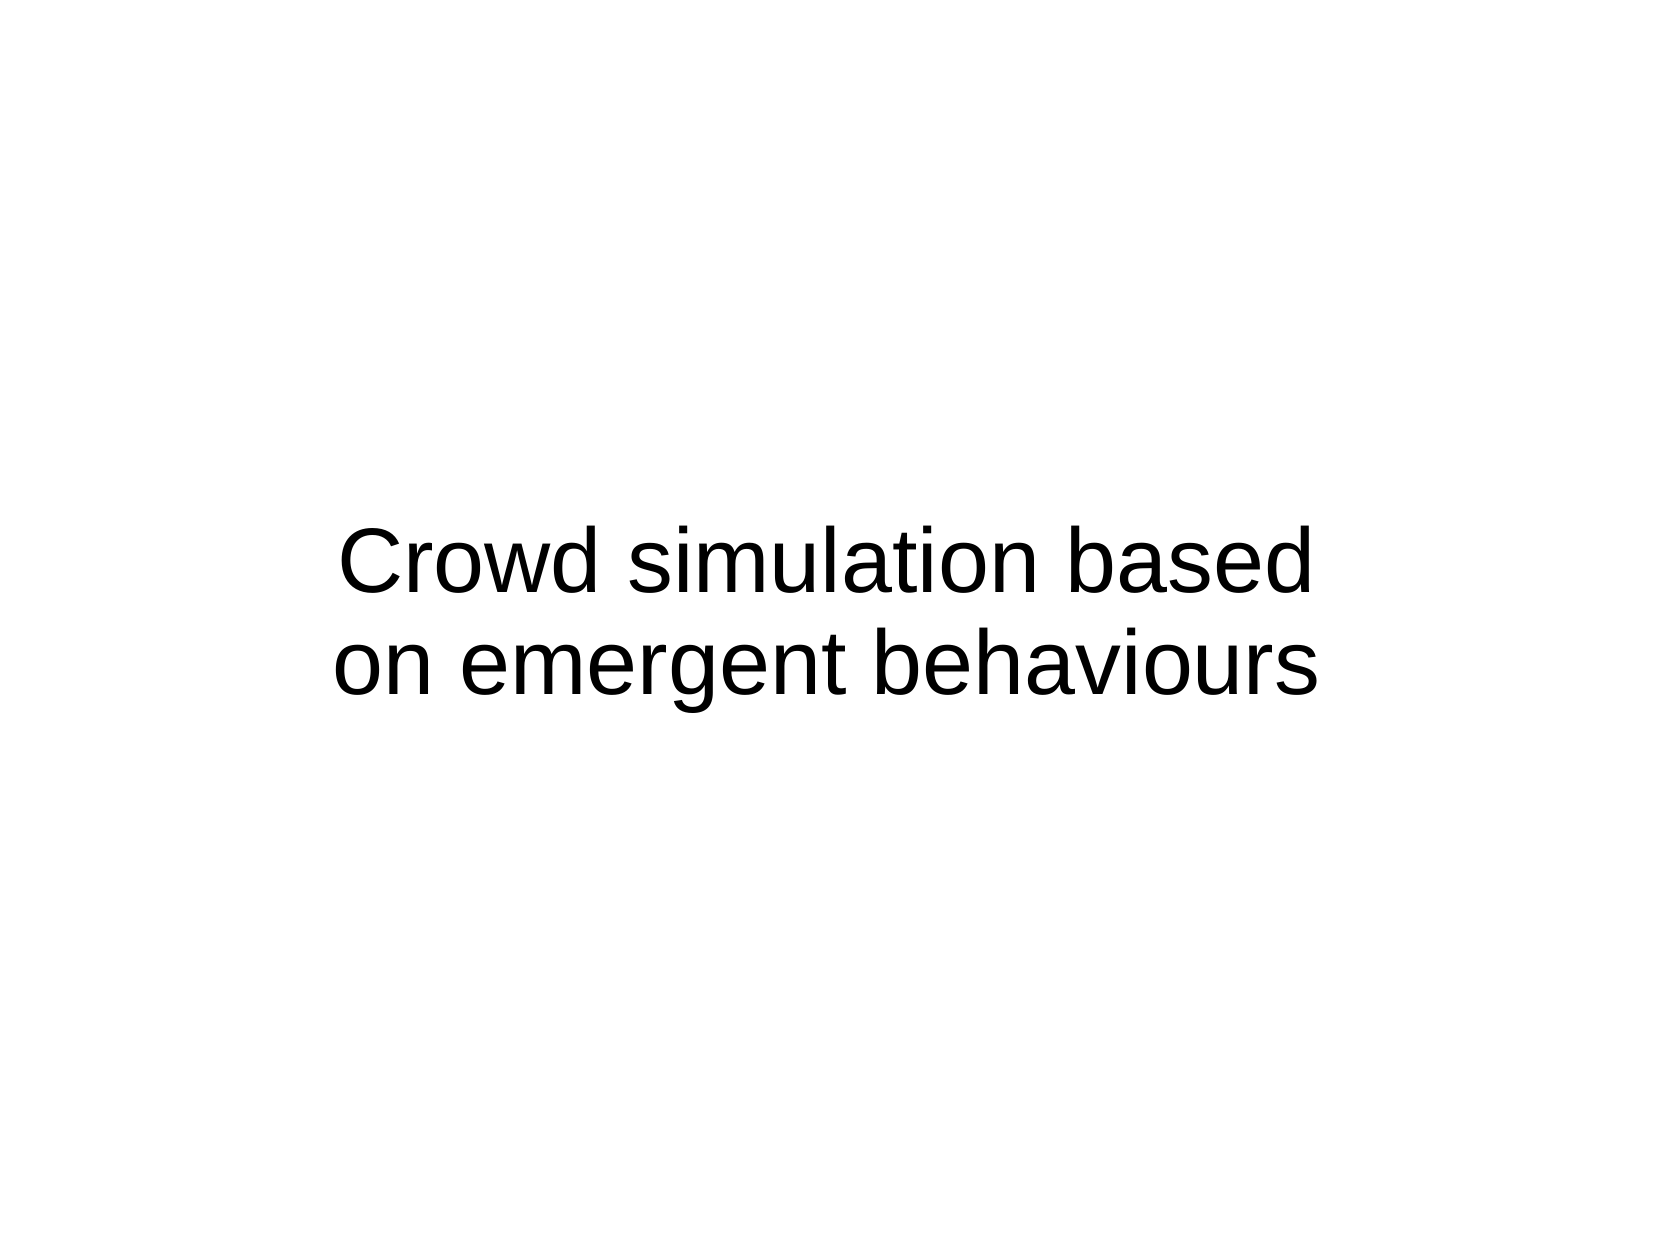

# Crowd simulation based on emergent behaviours